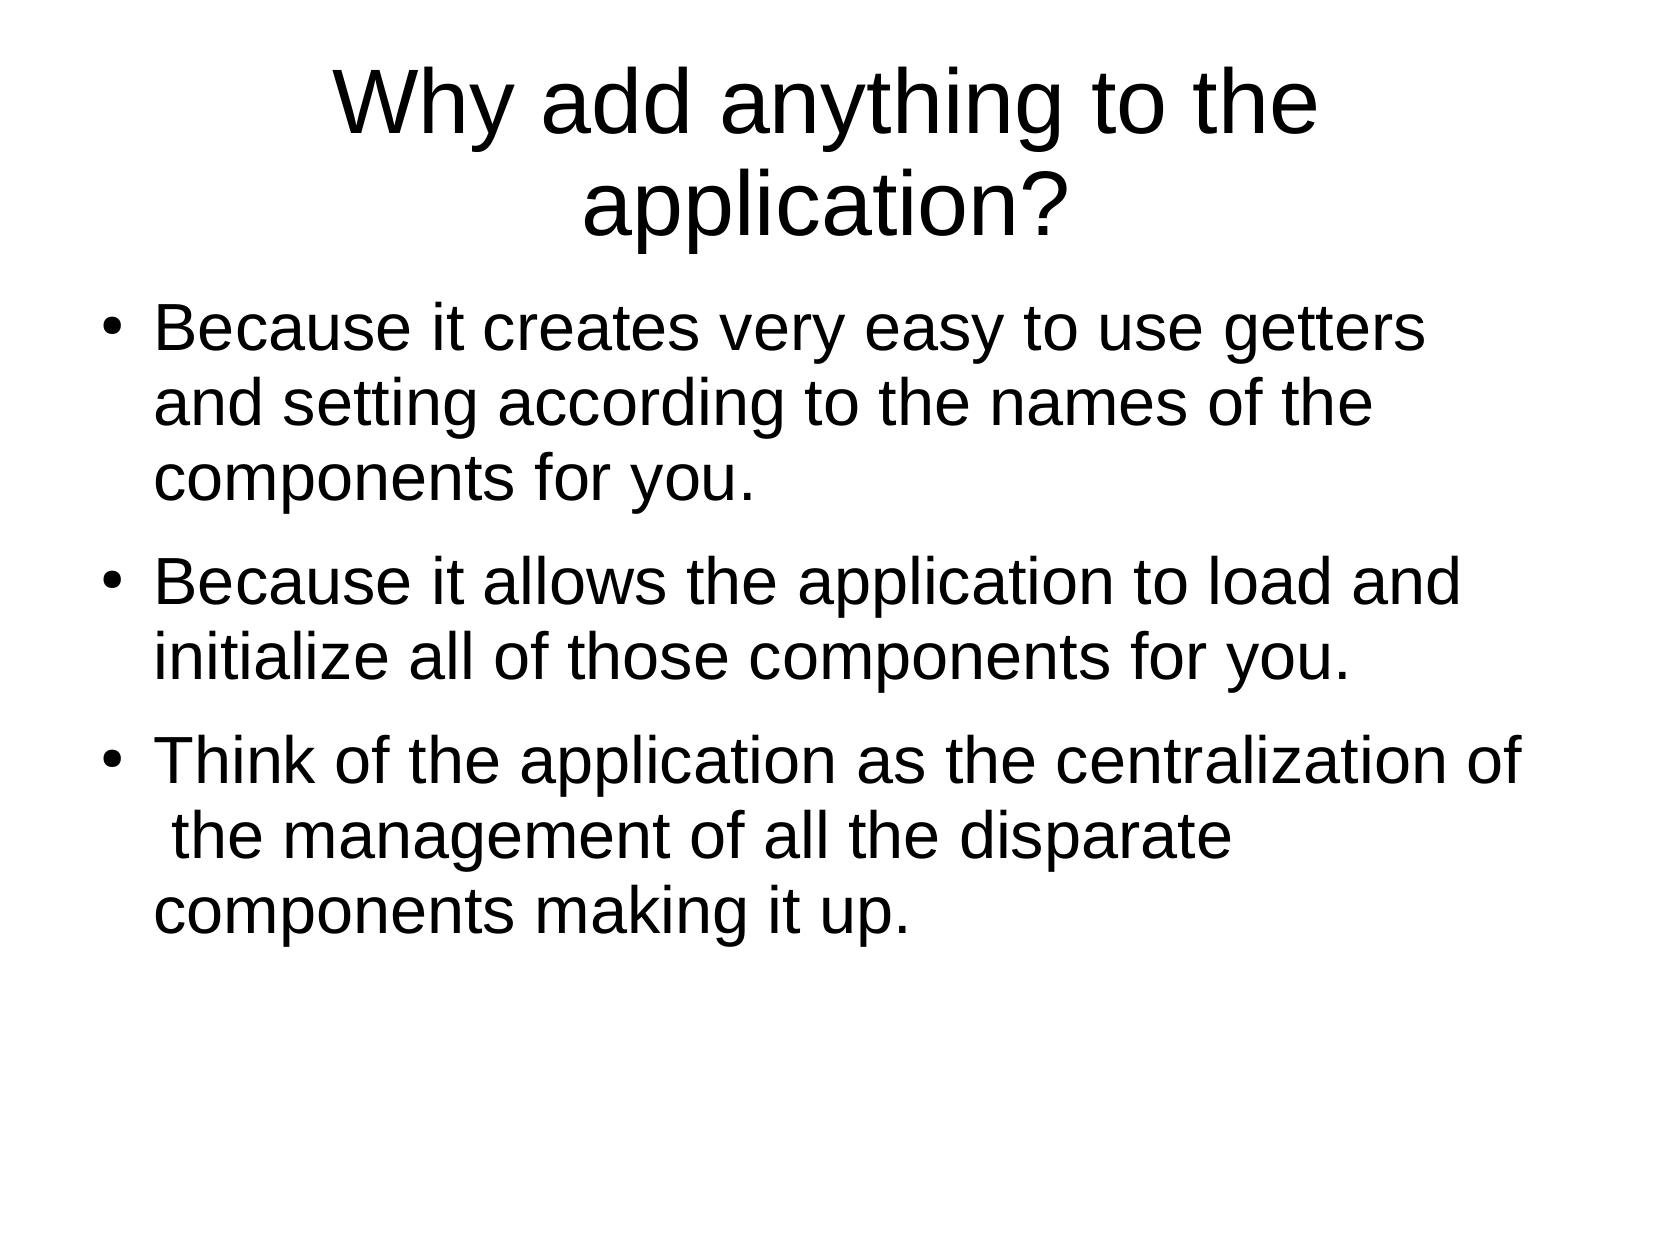

# Why add anything to the application?
Because it creates very easy to use getters and setting according to the names of the components for you.
Because it allows the application to load and initialize all of those components for you.
Think of the application as the centralization of the management of all the disparate components making it up.